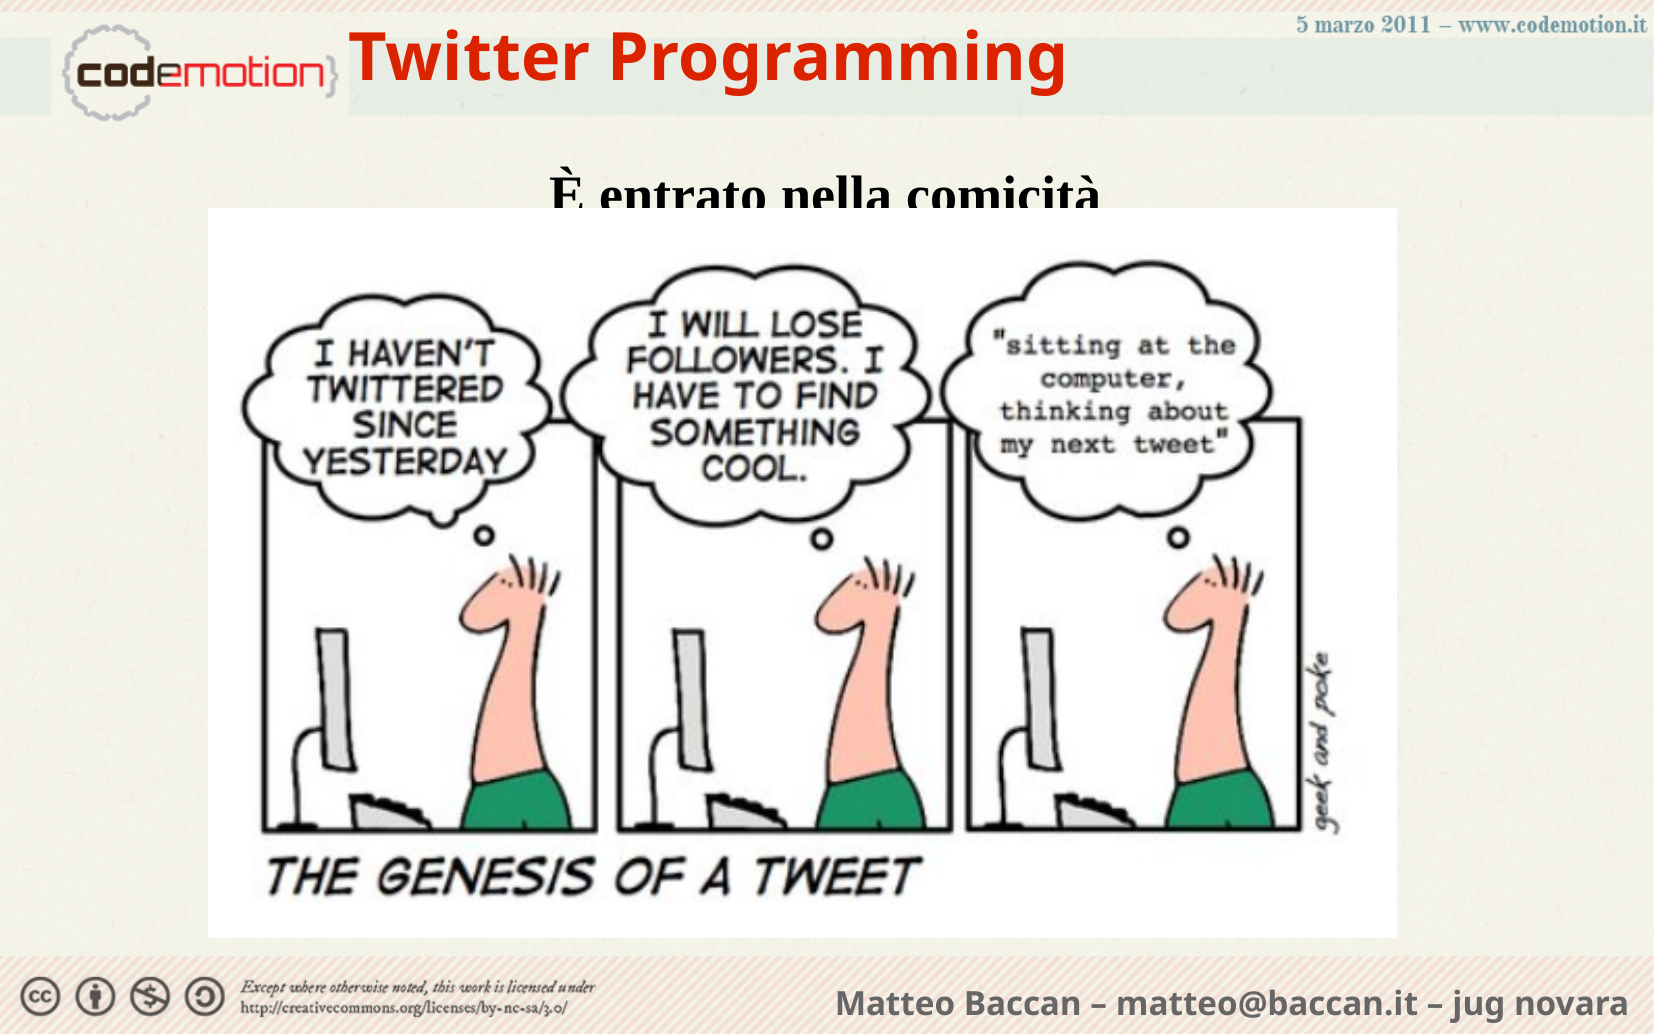

# Twitter Programming
È entrato nella comicità
5
Twitter Programming - Matteo Baccan - matteo@baccan.it